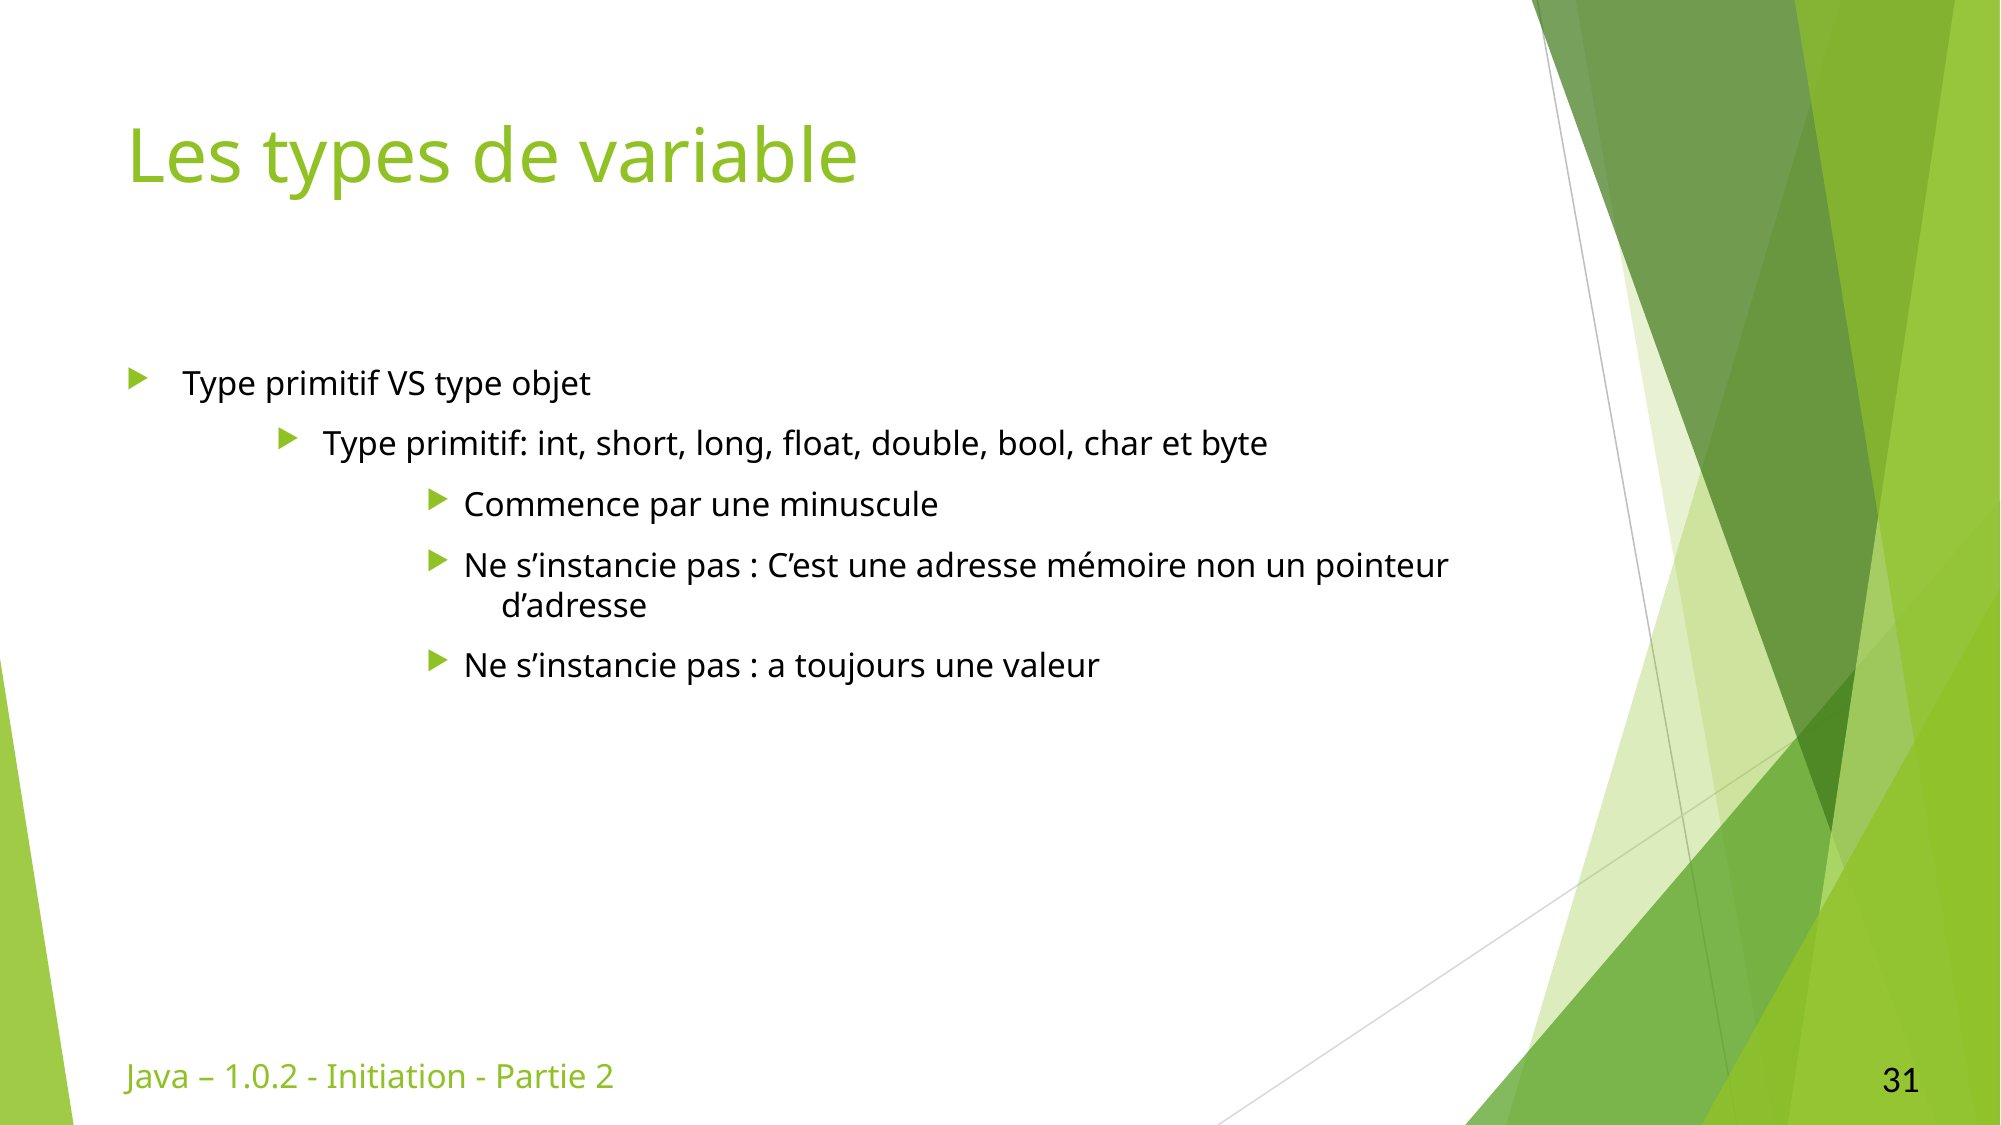

# Les types de variable
Type primitif VS type objet
Type primitif: int, short, long, float, double, bool, char et byte
Commence par une minuscule
Ne s’instancie pas : C’est une adresse mémoire non un pointeur d’adresse
Ne s’instancie pas : a toujours une valeur
Java – 1.0.2 - Initiation - Partie 2